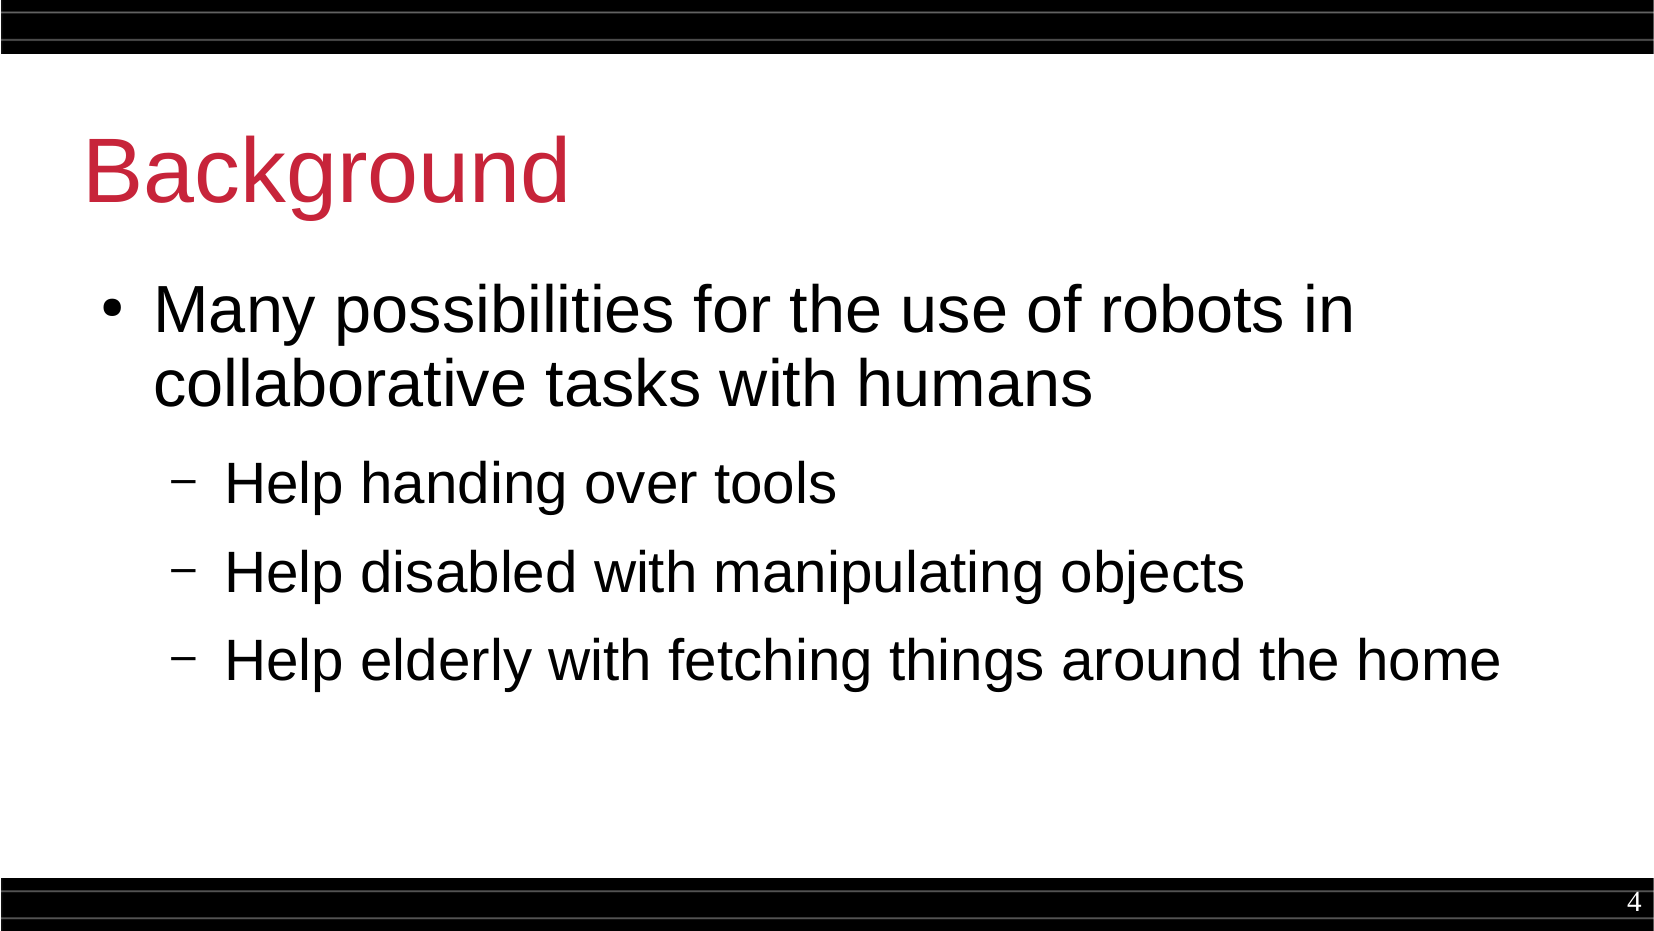

# Background
Many possibilities for the use of robots in collaborative tasks with humans
Help handing over tools
Help disabled with manipulating objects
Help elderly with fetching things around the home